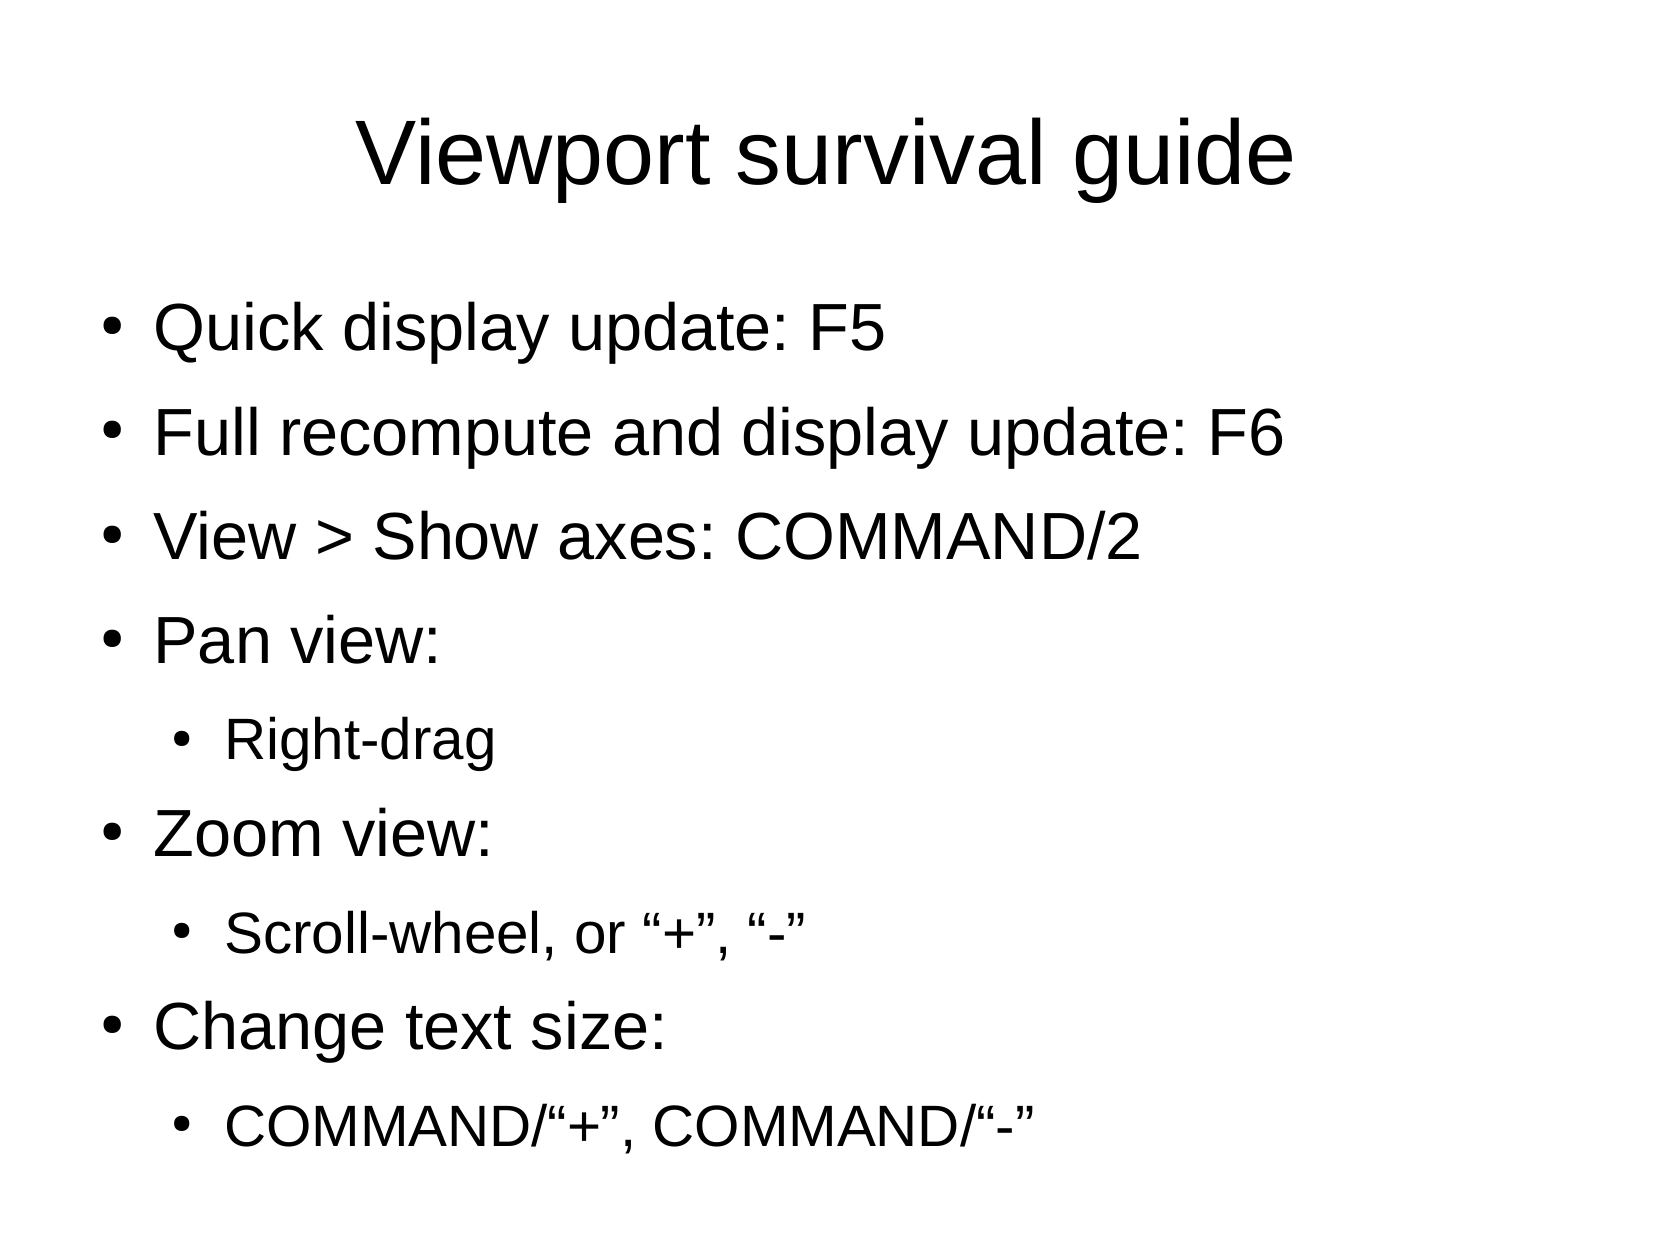

# Viewport survival guide
Quick display update: F5
Full recompute and display update: F6
View > Show axes: COMMAND/2
Pan view:
Right-drag
Zoom view:
Scroll-wheel, or “+”, “-”
Change text size:
COMMAND/“+”, COMMAND/“-”